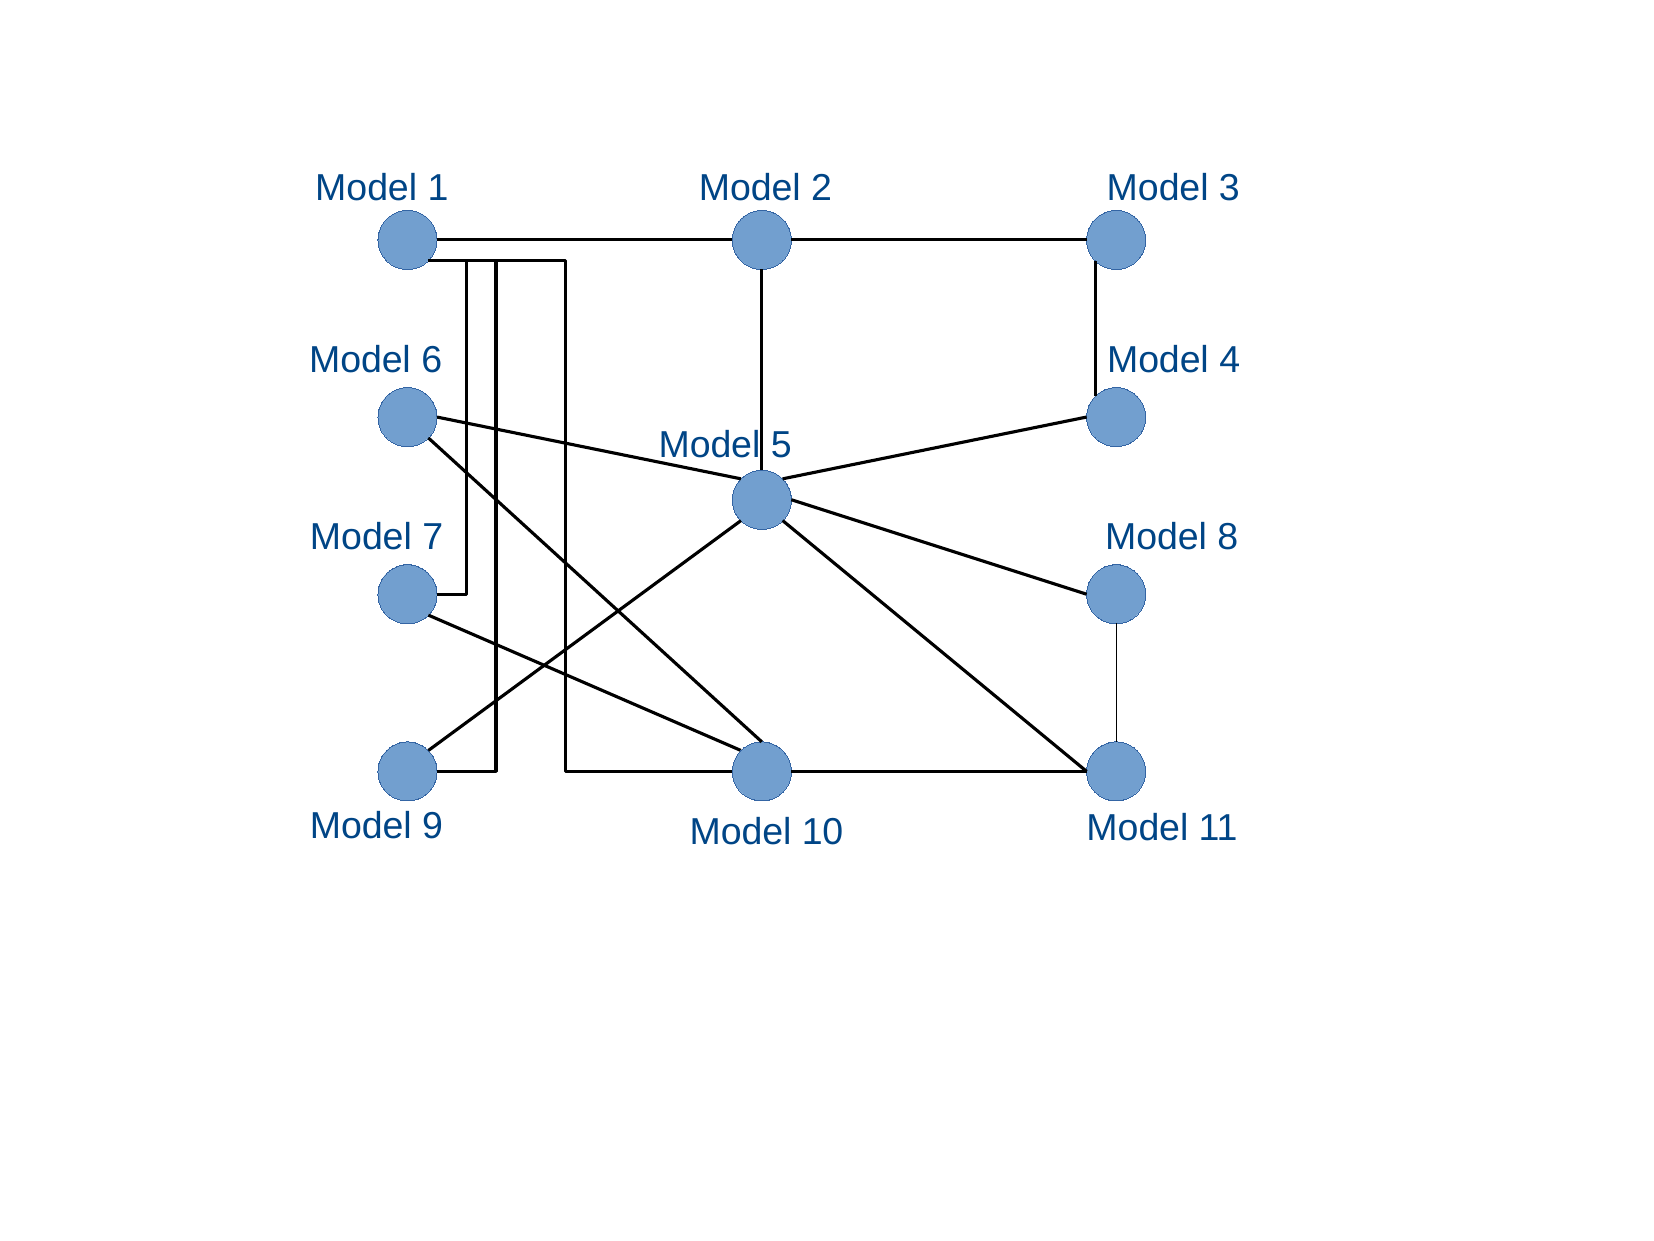

Model 1
Model 2
Model 3
Model 6
Model 4
Model 5
Model 7
Model 8
Model 9
Model 11
Model 10